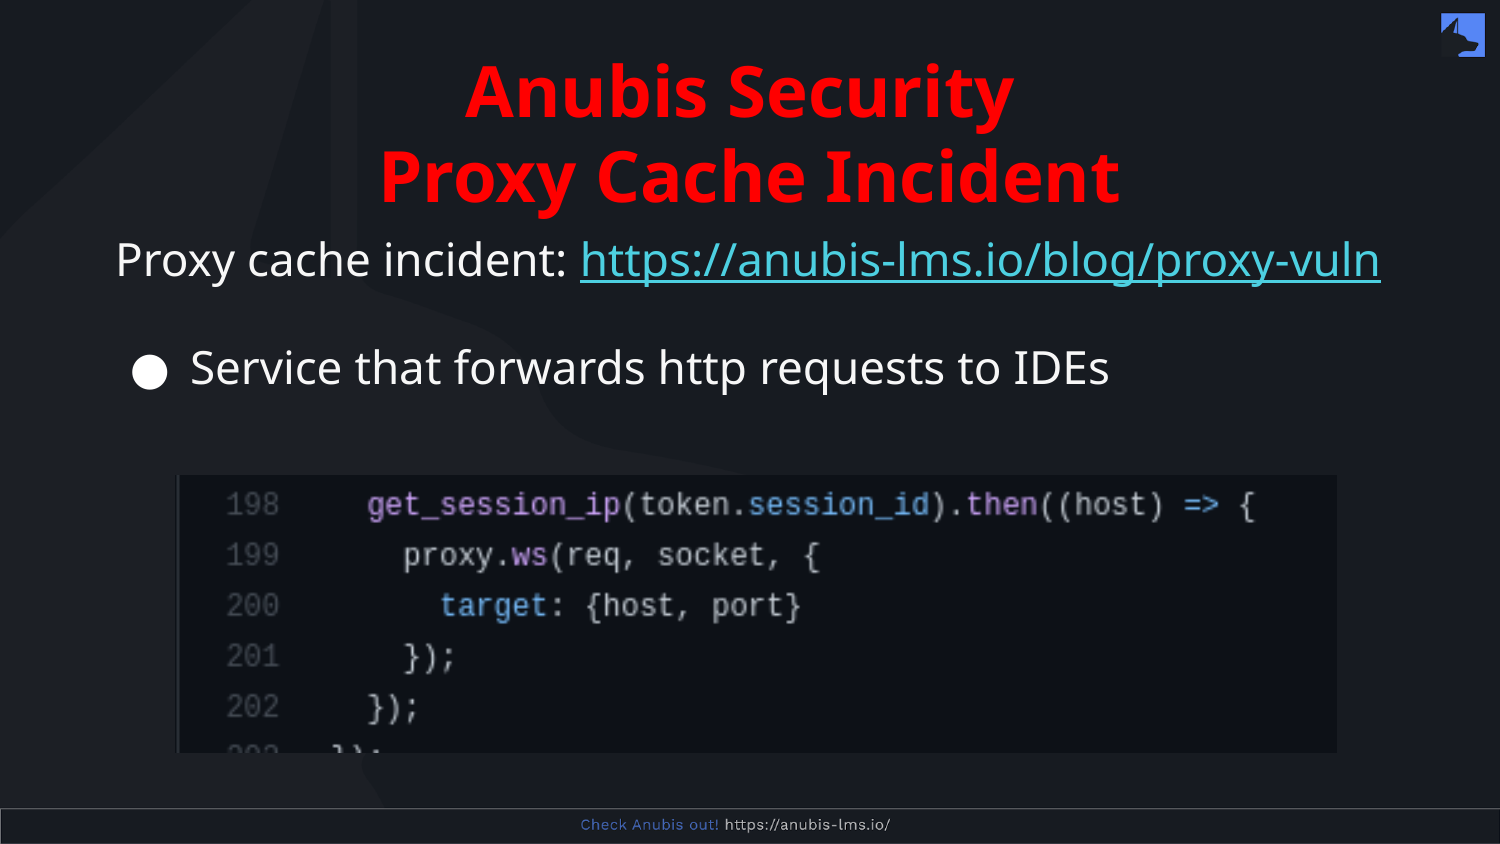

Anubis Security
Proxy Cache Incident
# Proxy cache incident: https://anubis-lms.io/blog/proxy-vuln
Service that forwards http requests to IDEs